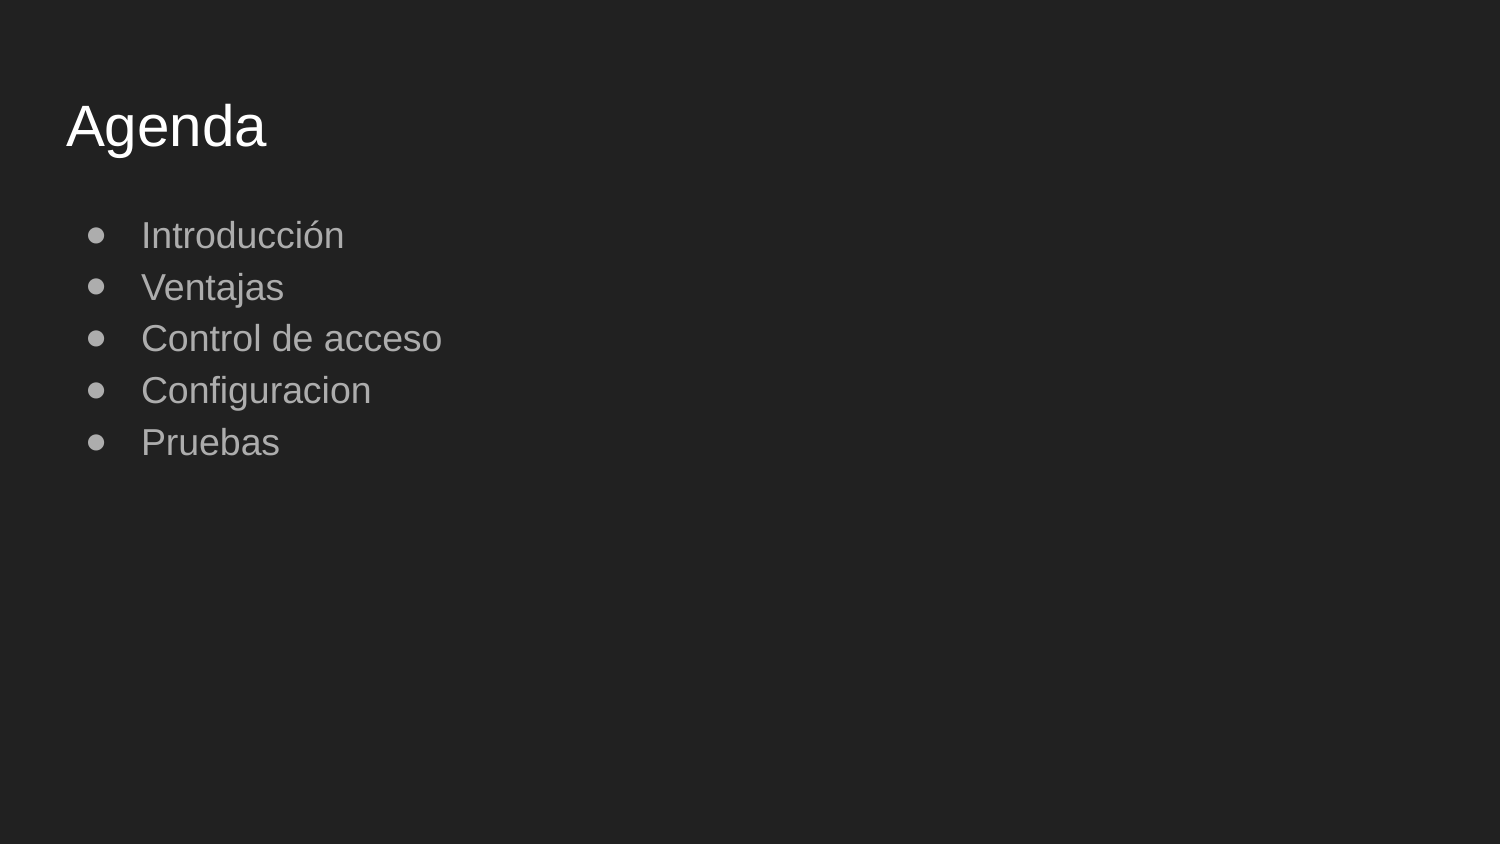

# Agenda
Introducción
Ventajas
Control de acceso
Configuracion
Pruebas